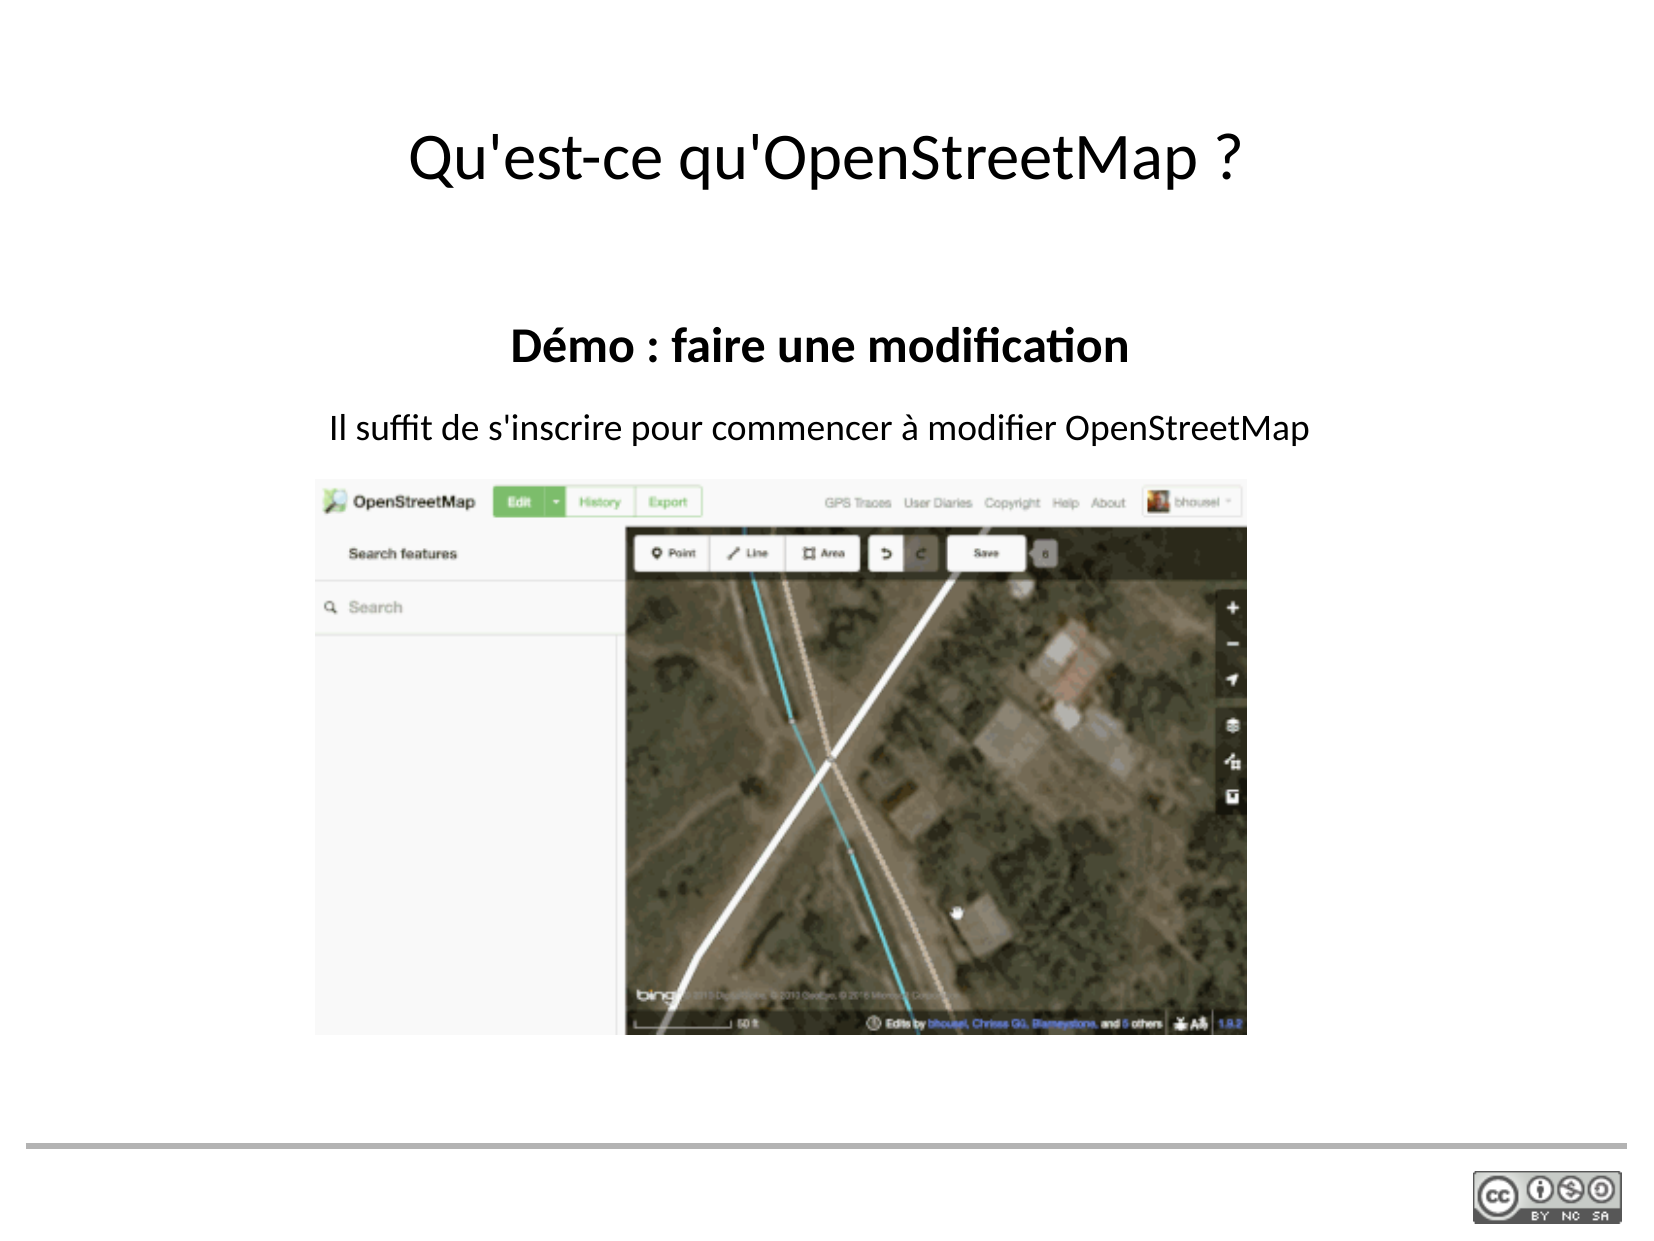

# Qu'est-ce qu'OpenStreetMap ?
Démo : faire une modification
Il suffit de s'inscrire pour commencer à modifier OpenStreetMap